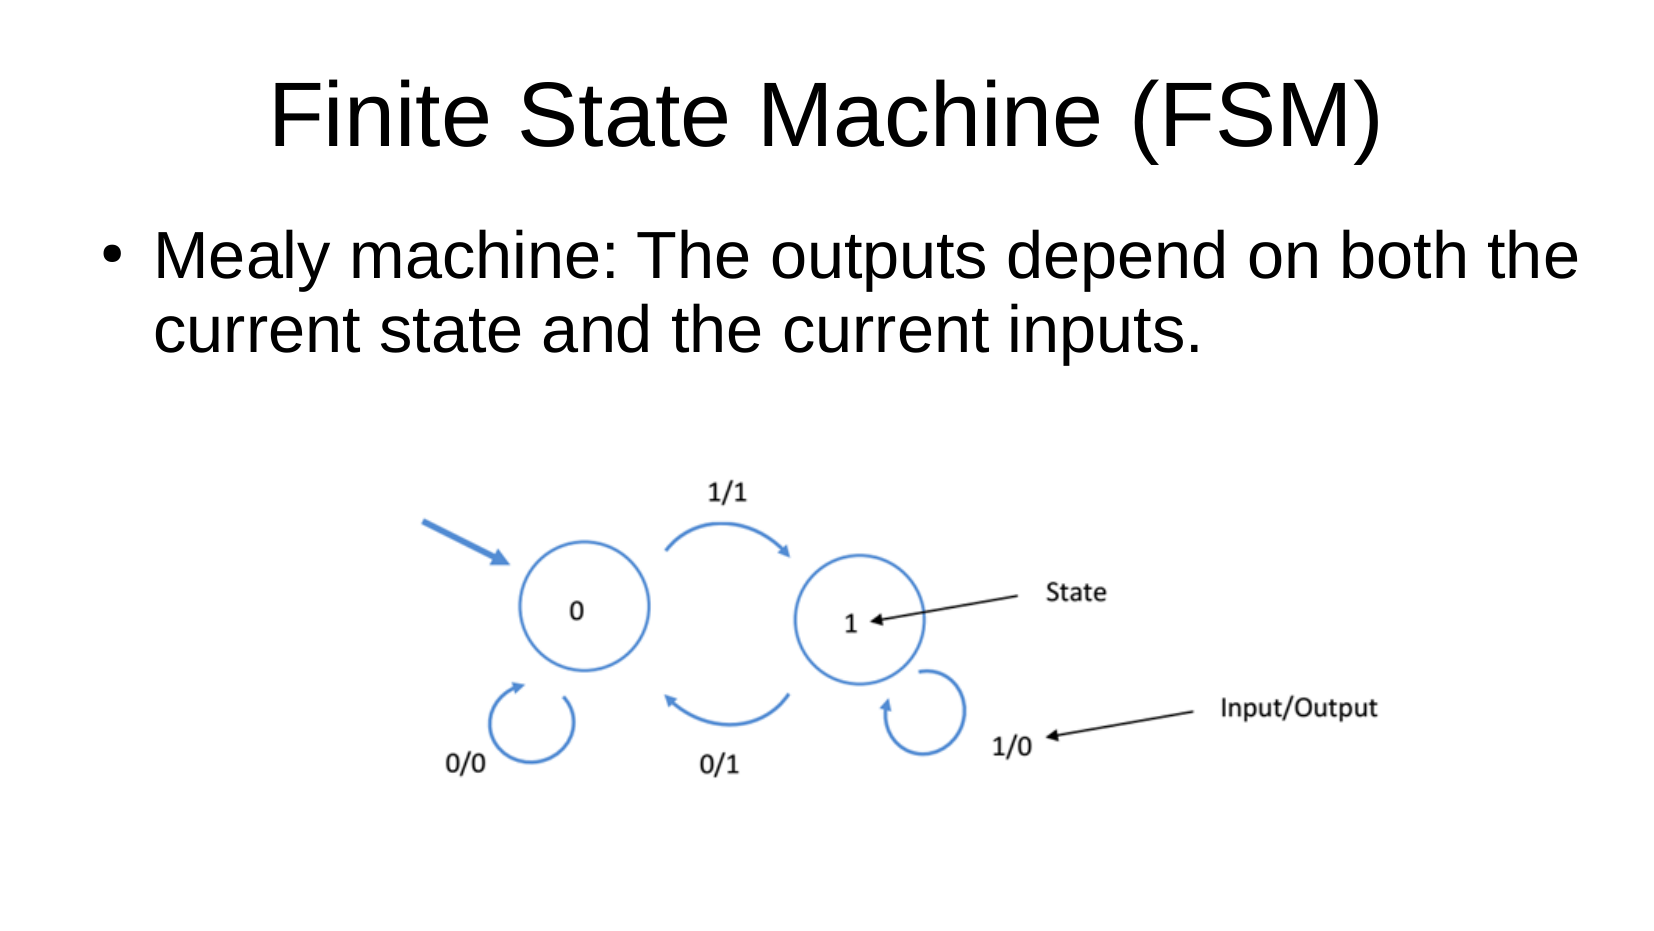

# Finite State Machine (FSM)
Mealy machine: The outputs depend on both the current state and the current inputs.